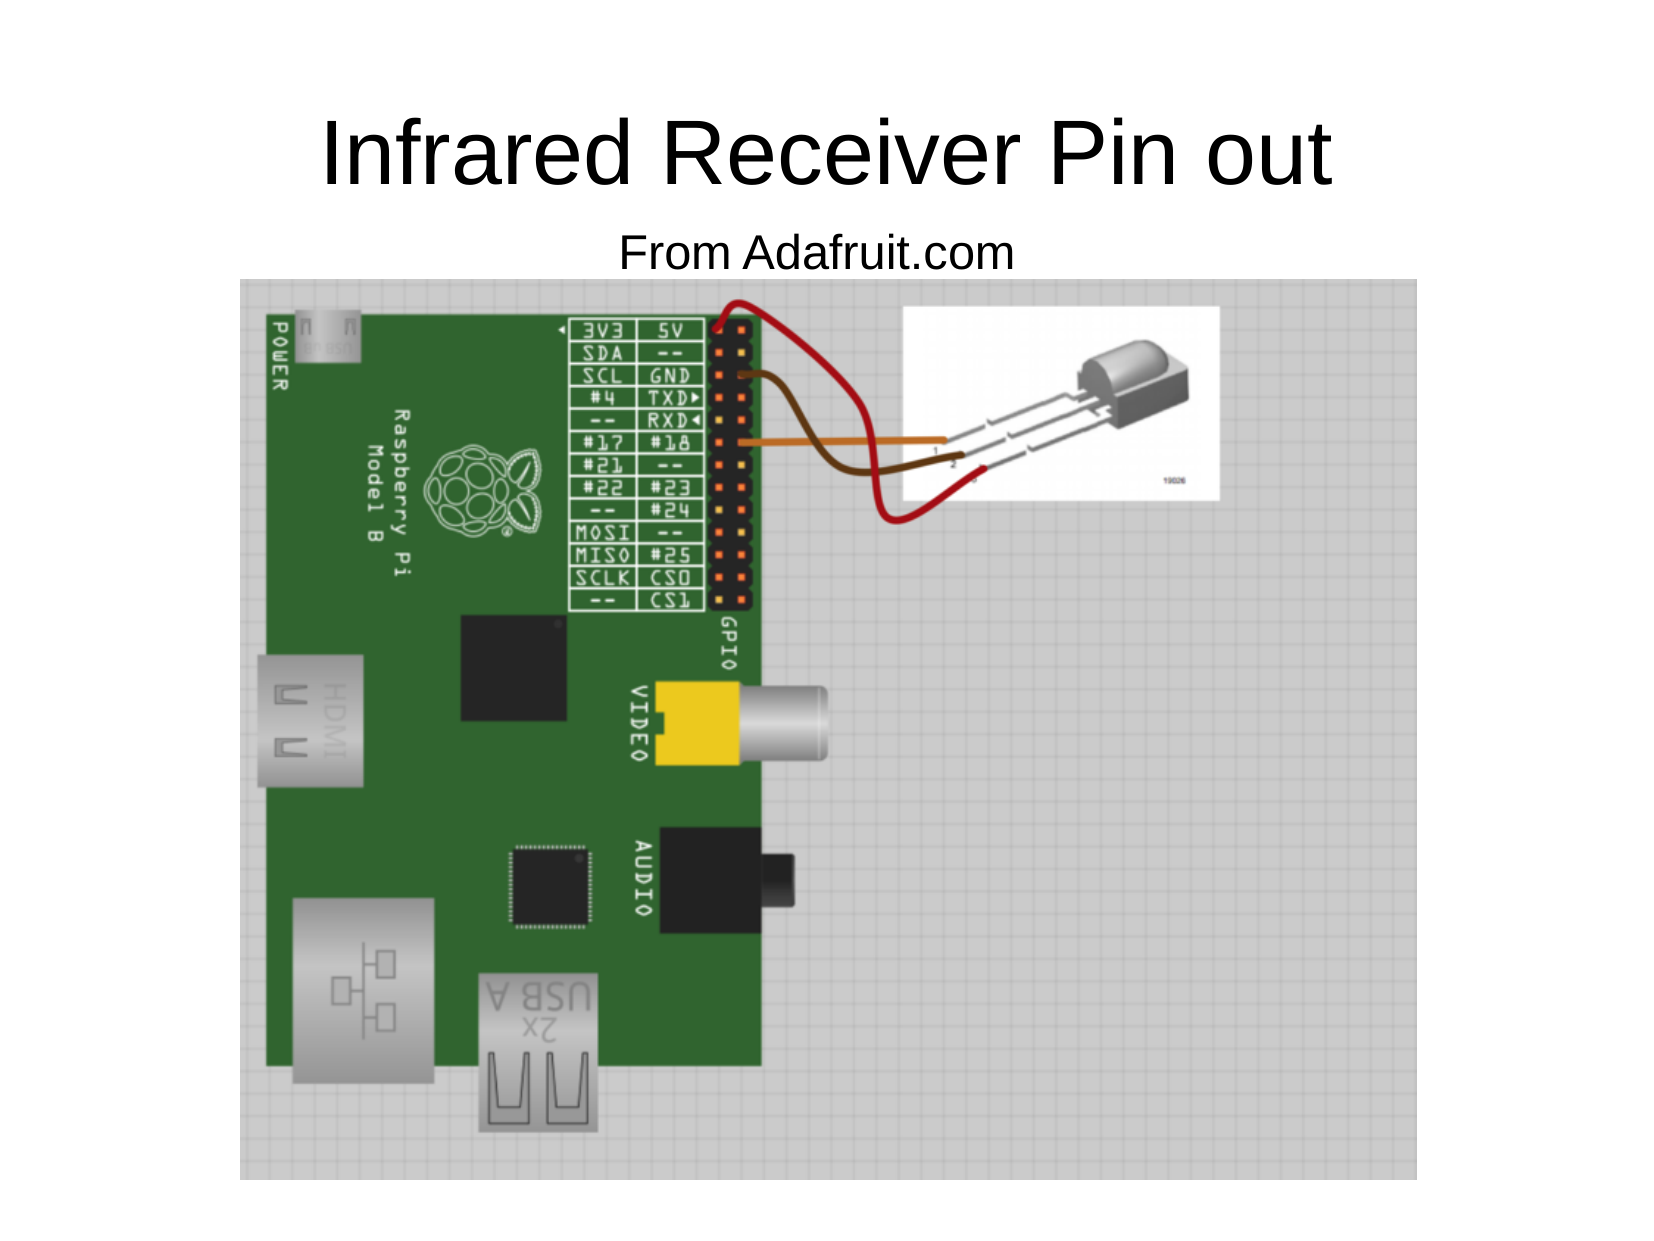

# Infrared Receiver Pin out
From Adafruit.com